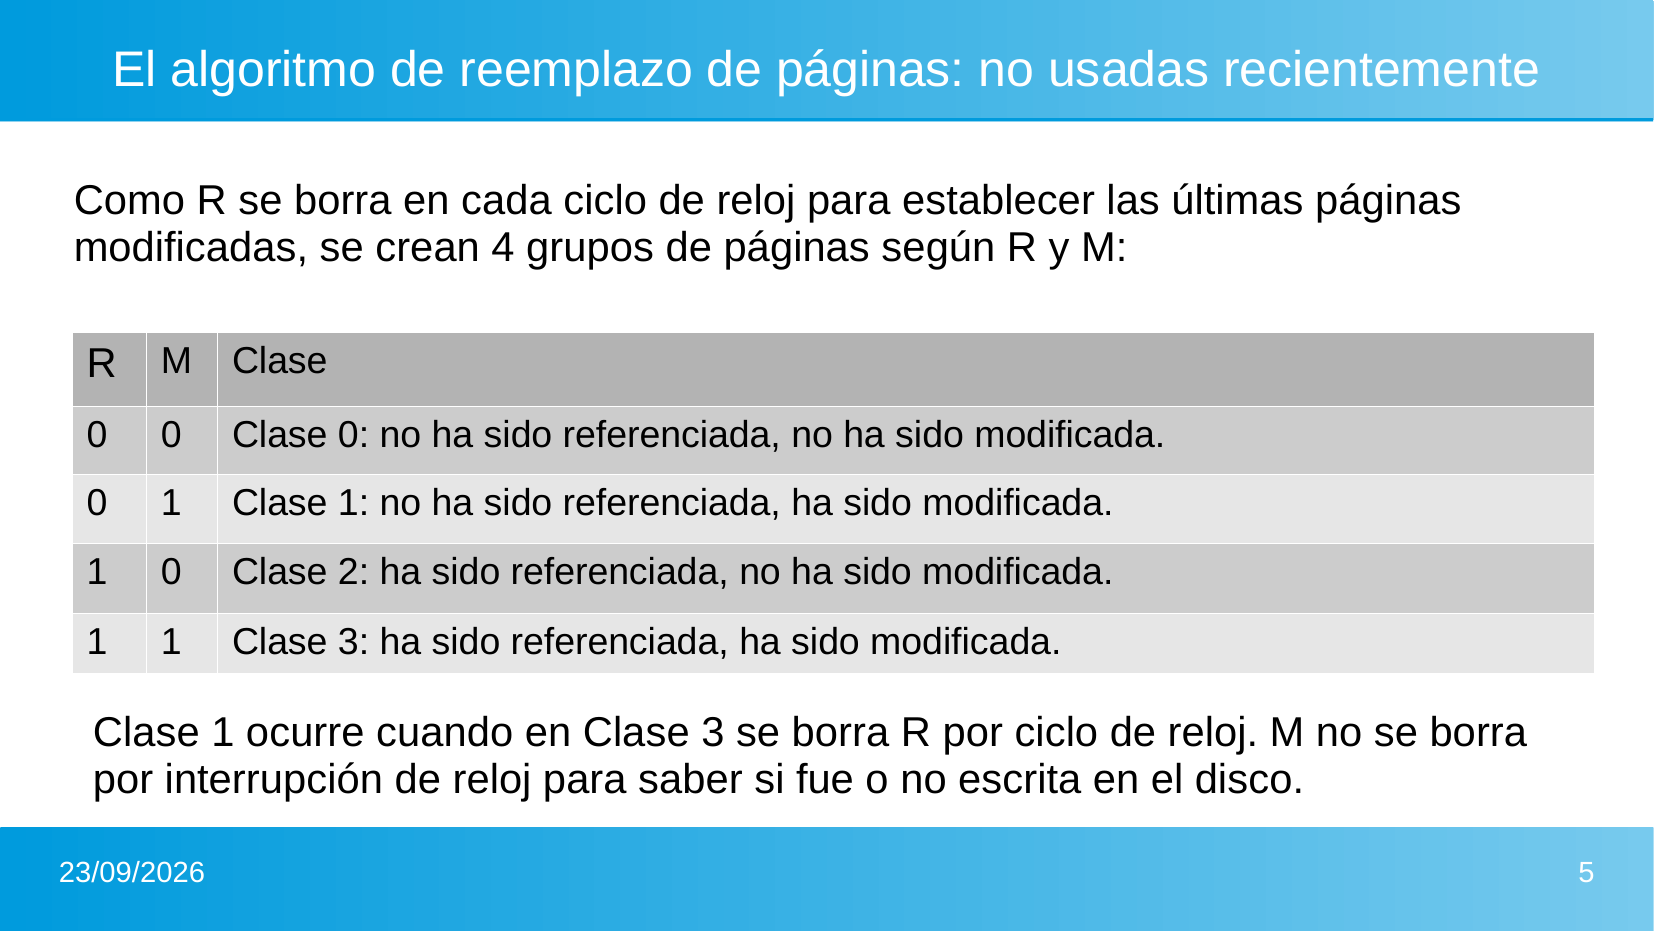

# El algoritmo de reemplazo de páginas: no usadas recientemente
Como R se borra en cada ciclo de reloj para establecer las últimas páginas modificadas, se crean 4 grupos de páginas según R y M:
| R | M | Clase |
| --- | --- | --- |
| 0 | 0 | Clase 0: no ha sido referenciada, no ha sido modificada. |
| 0 | 1 | Clase 1: no ha sido referenciada, ha sido modificada. |
| 1 | 0 | Clase 2: ha sido referenciada, no ha sido modificada. |
| 1 | 1 | Clase 3: ha sido referenciada, ha sido modificada. |
Clase 1 ocurre cuando en Clase 3 se borra R por ciclo de reloj. M no se borra por interrupción de reloj para saber si fue o no escrita en el disco.
5